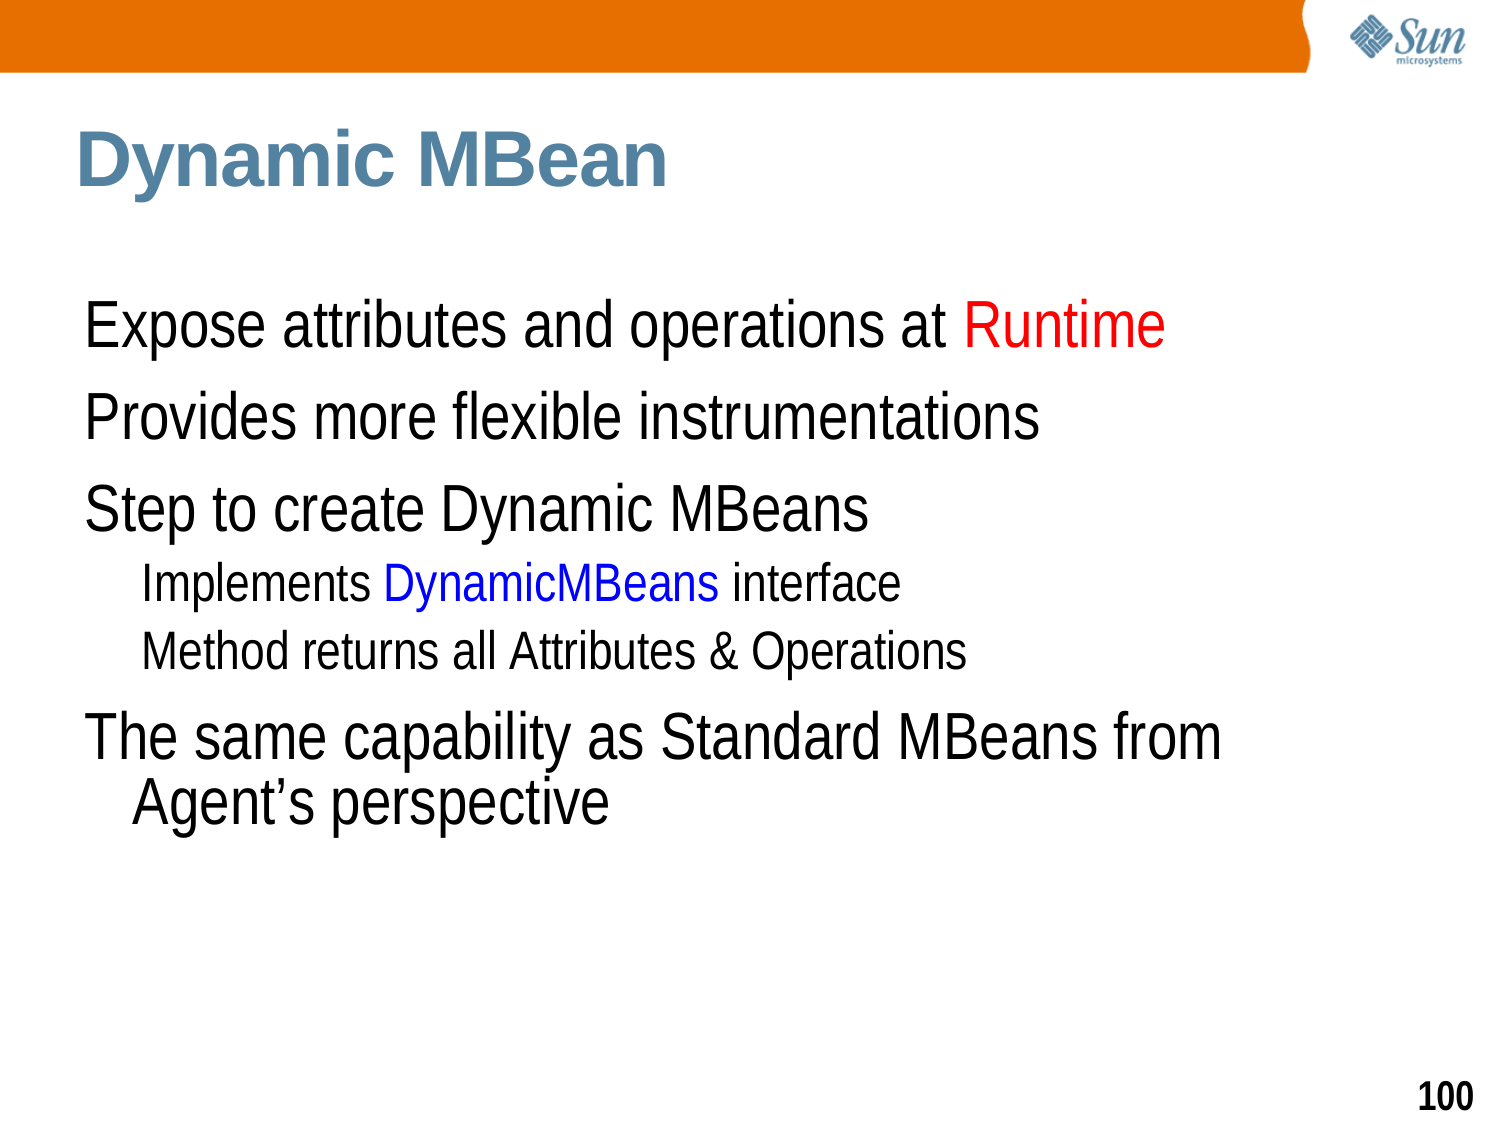

# Dynamic MBean
Expose attributes and operations at Runtime
Provides more flexible instrumentations
Step to create Dynamic MBeans
Implements DynamicMBeans interface
Method returns all Attributes & Operations
The same capability as Standard MBeans from Agent’s perspective